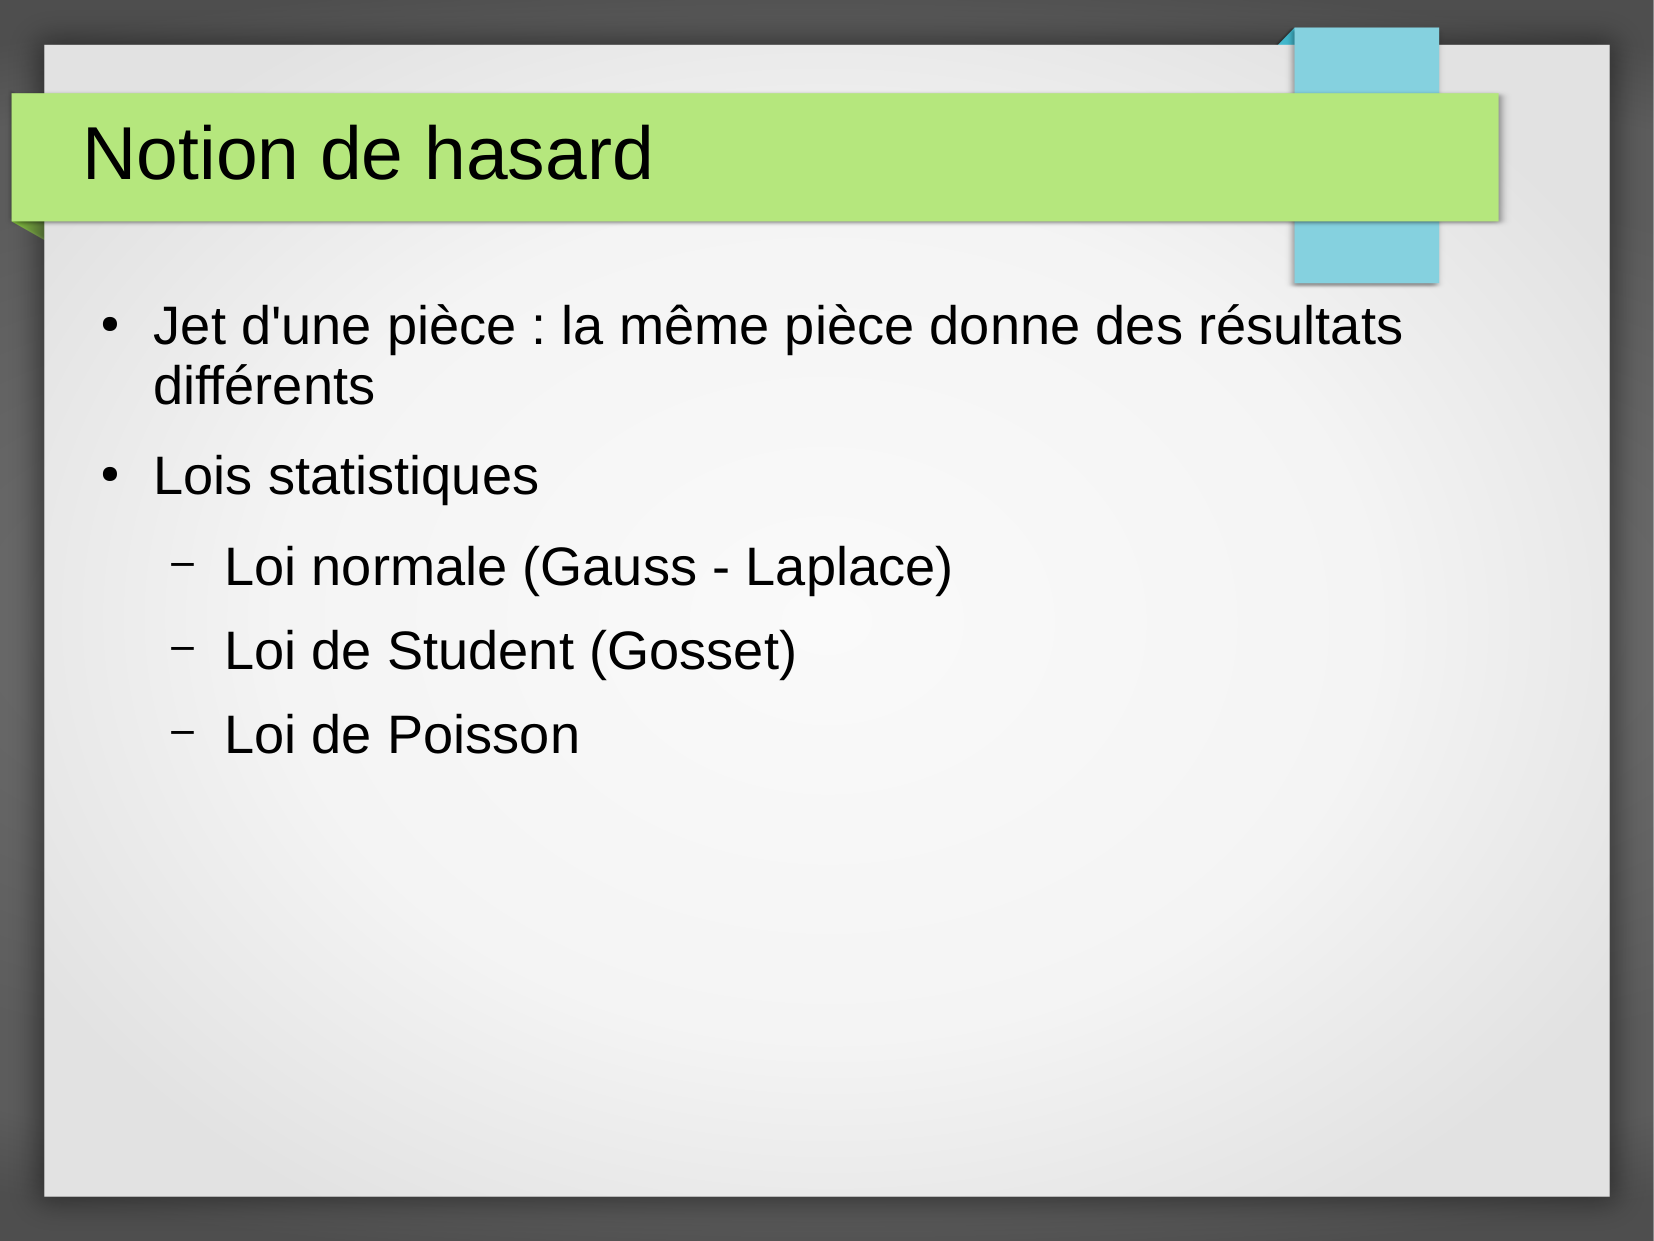

# Notion de hasard
Jet d'une pièce : la même pièce donne des résultats différents
Lois statistiques
Loi normale (Gauss - Laplace)
Loi de Student (Gosset)
Loi de Poisson